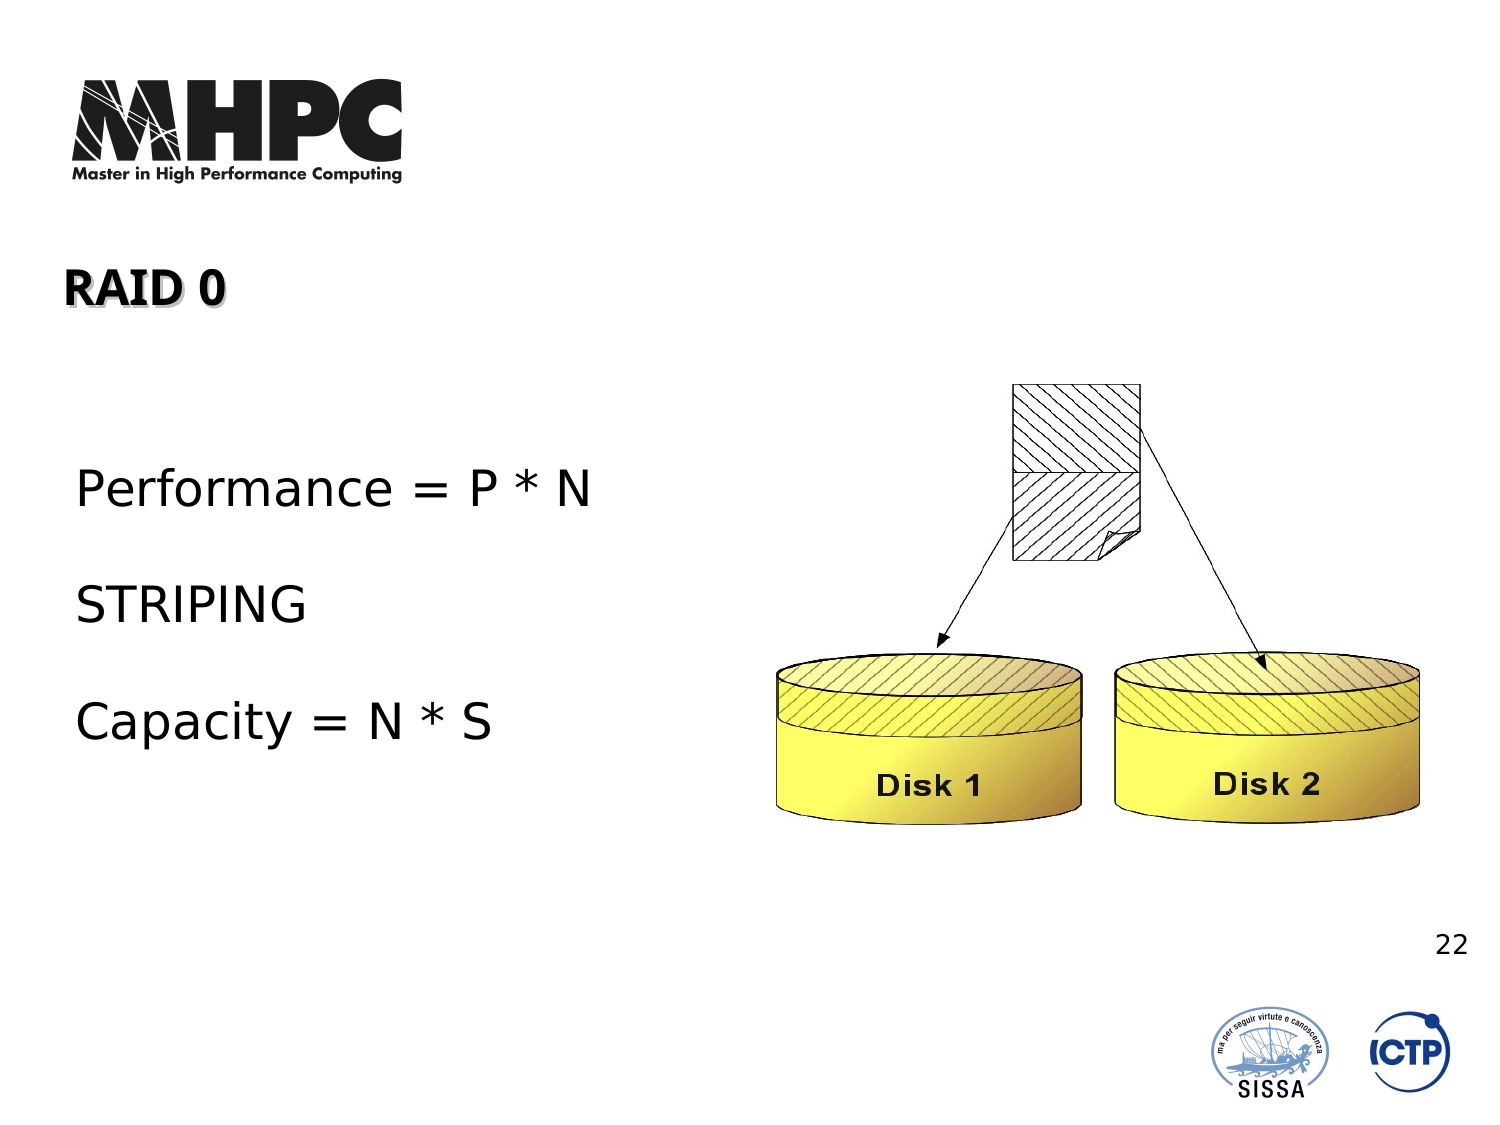

# RAID 0
Performance = P * N
STRIPING
Capacity = N * S
22